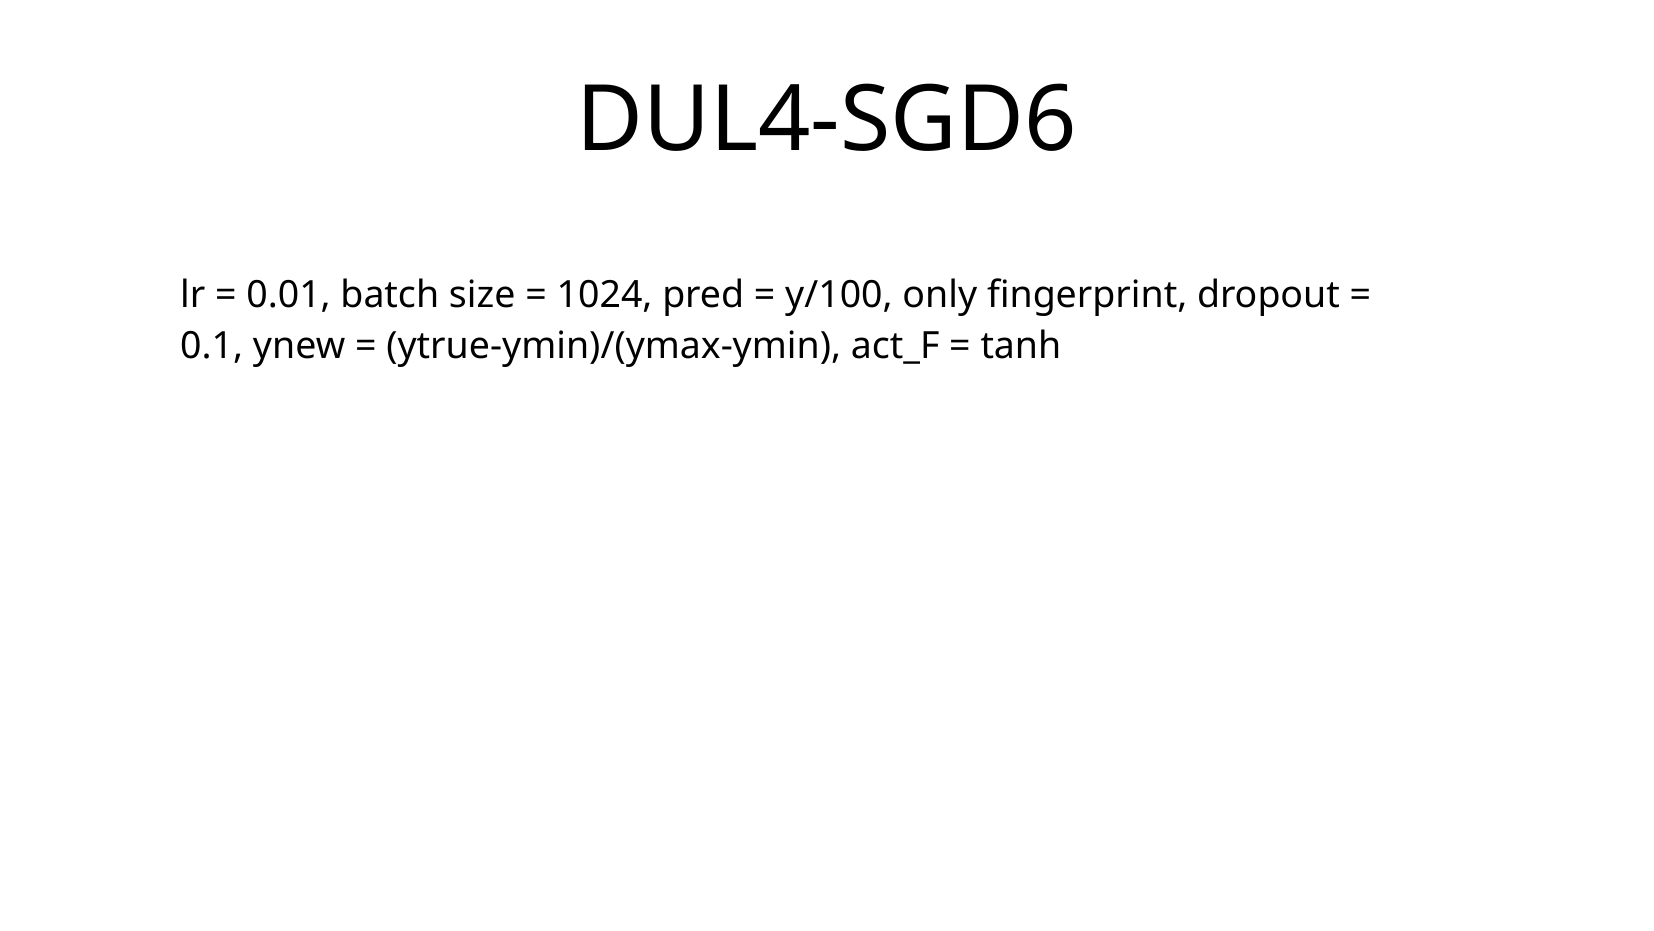

# DUL4-SGD6
lr = 0.01, batch size = 1024, pred = y/100, only fingerprint, dropout = 0.1, ynew = (ytrue-ymin)/(ymax-ymin), act_F = tanh